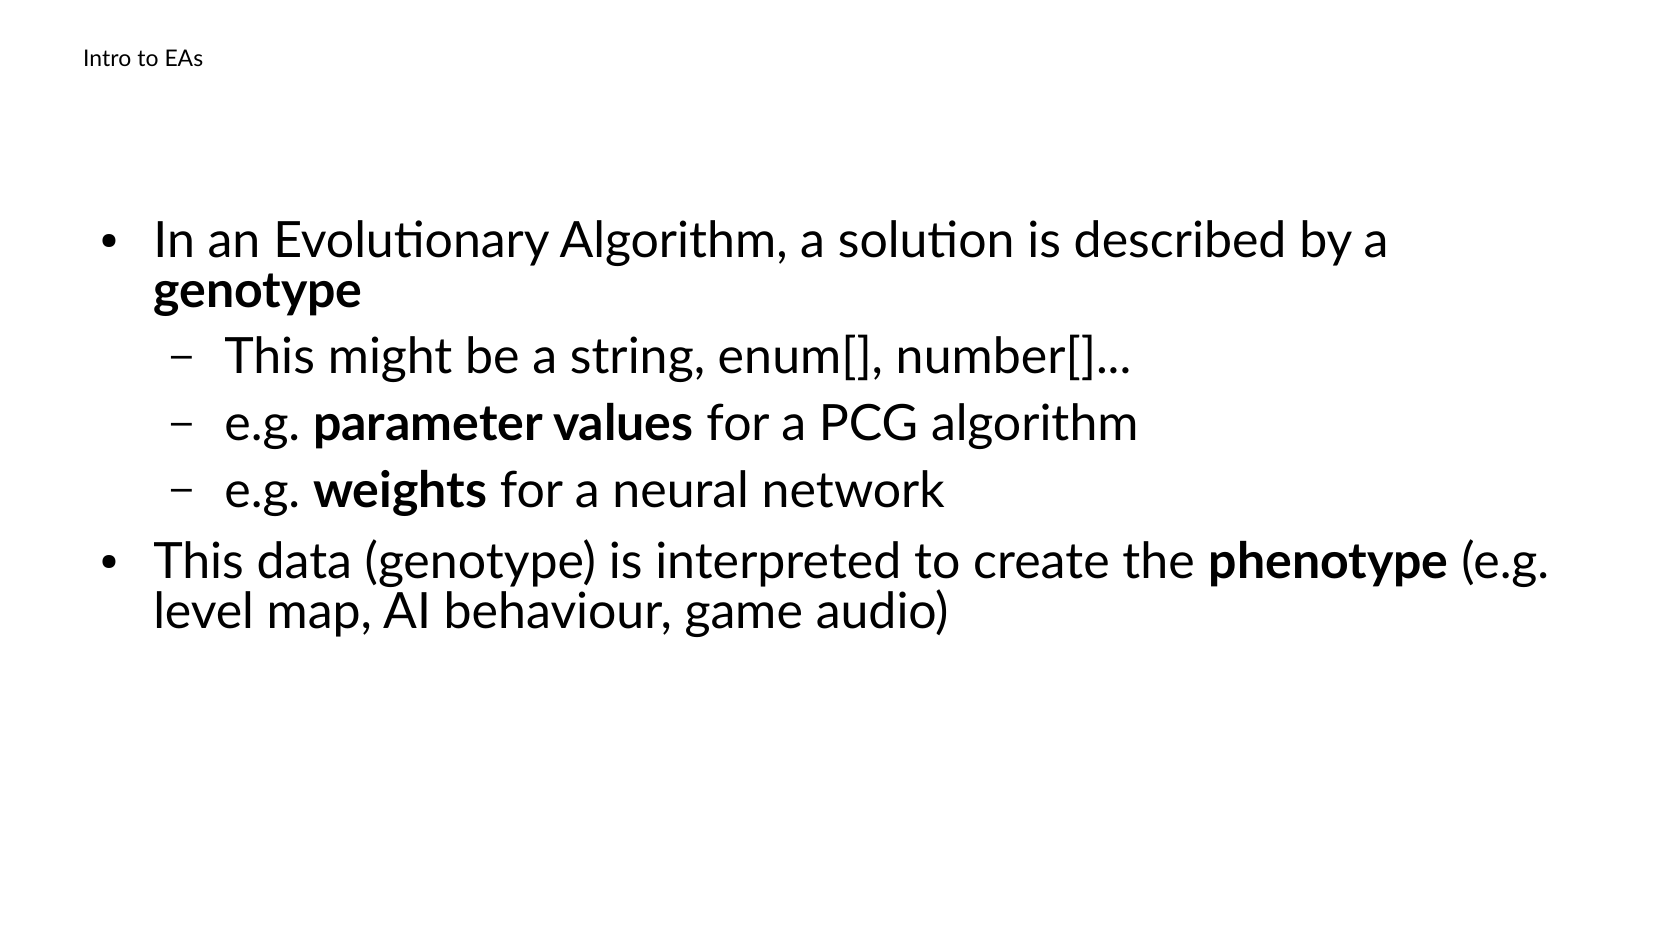

# Intro to EAs
In an Evolutionary Algorithm, a solution is described by a genotype
This might be a string, enum[], number[]...
e.g. parameter values for a PCG algorithm
e.g. weights for a neural network
This data (genotype) is interpreted to create the phenotype (e.g. level map, AI behaviour, game audio)